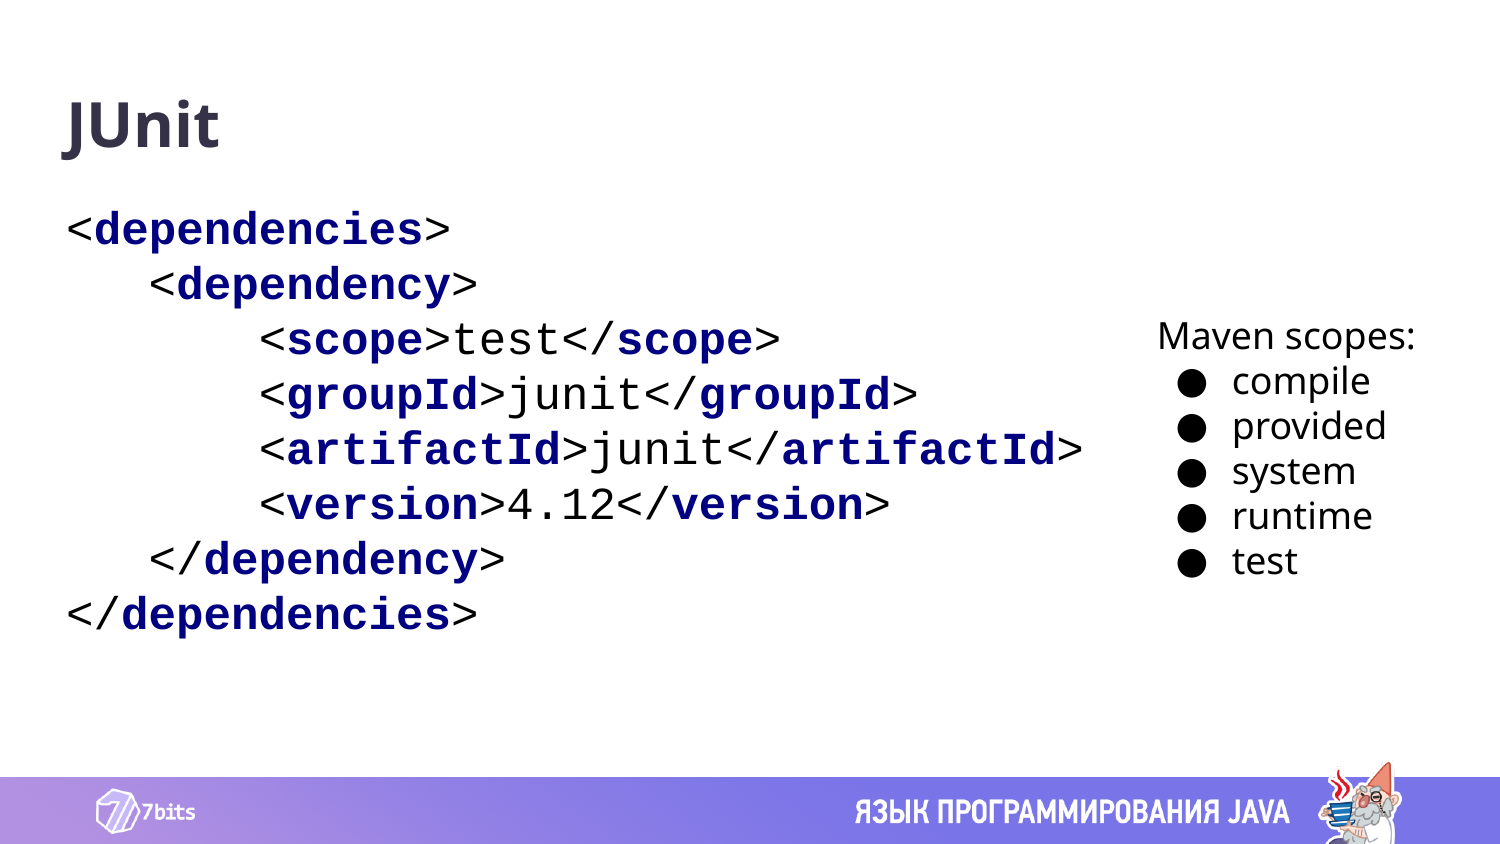

# JUnit
<dependencies>
 <dependency>
 <scope>test</scope>
 <groupId>junit</groupId>
 <artifactId>junit</artifactId>
 <version>4.12</version>
 </dependency>
</dependencies>
Maven scopes:
compile
provided
system
runtime
test